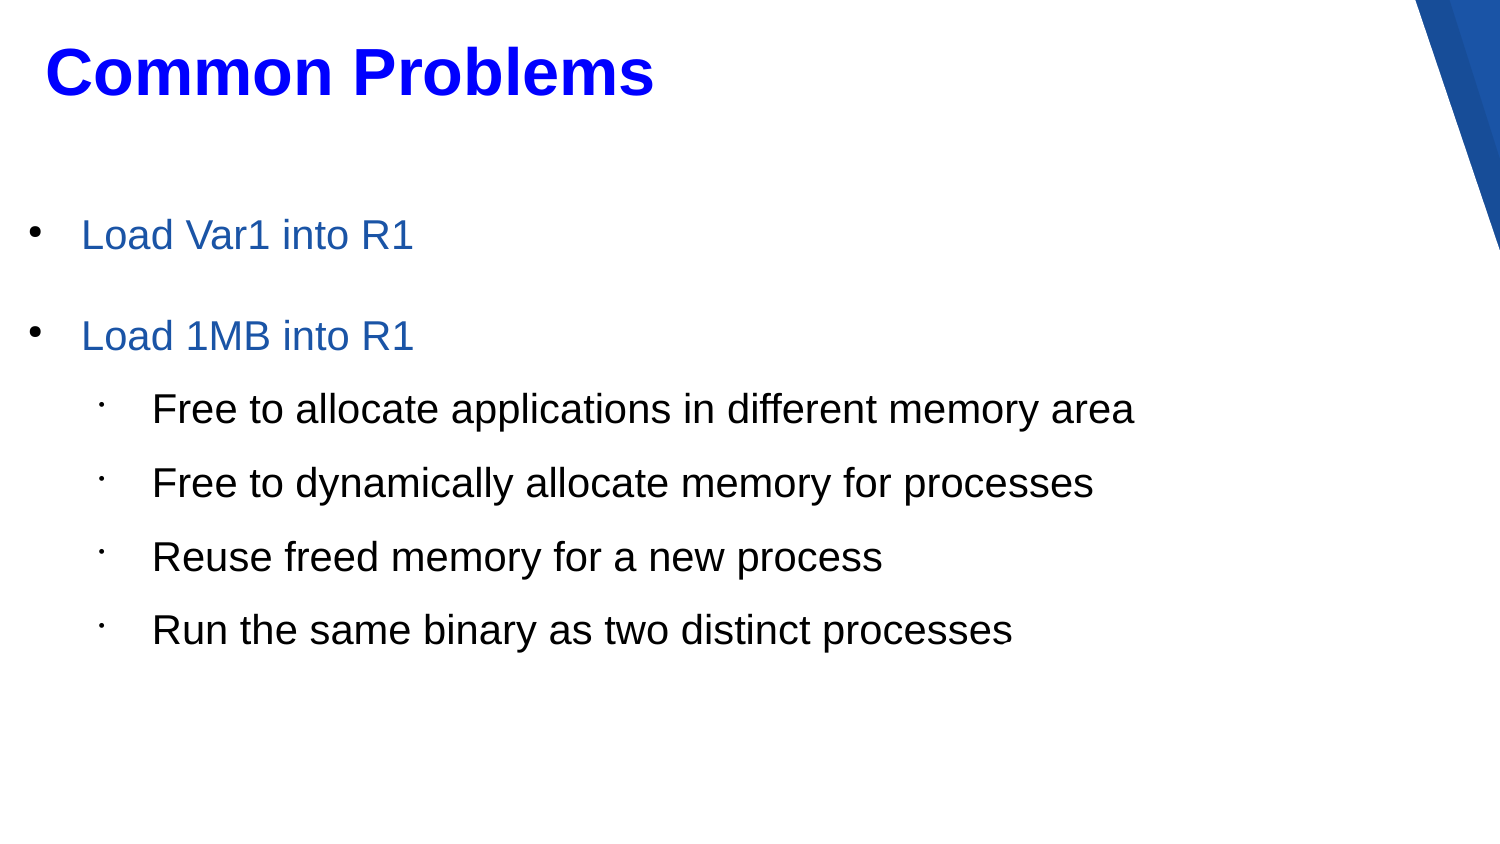

# Common Problems
Load Var1 into R1
Load 1MB into R1
Free to allocate applications in different memory area
Free to dynamically allocate memory for processes
Reuse freed memory for a new process
Run the same binary as two distinct processes
Software engineer – Pisa
11 years
7-15 employees
J2EE applications
Enterprise application integration
3D scientific applications